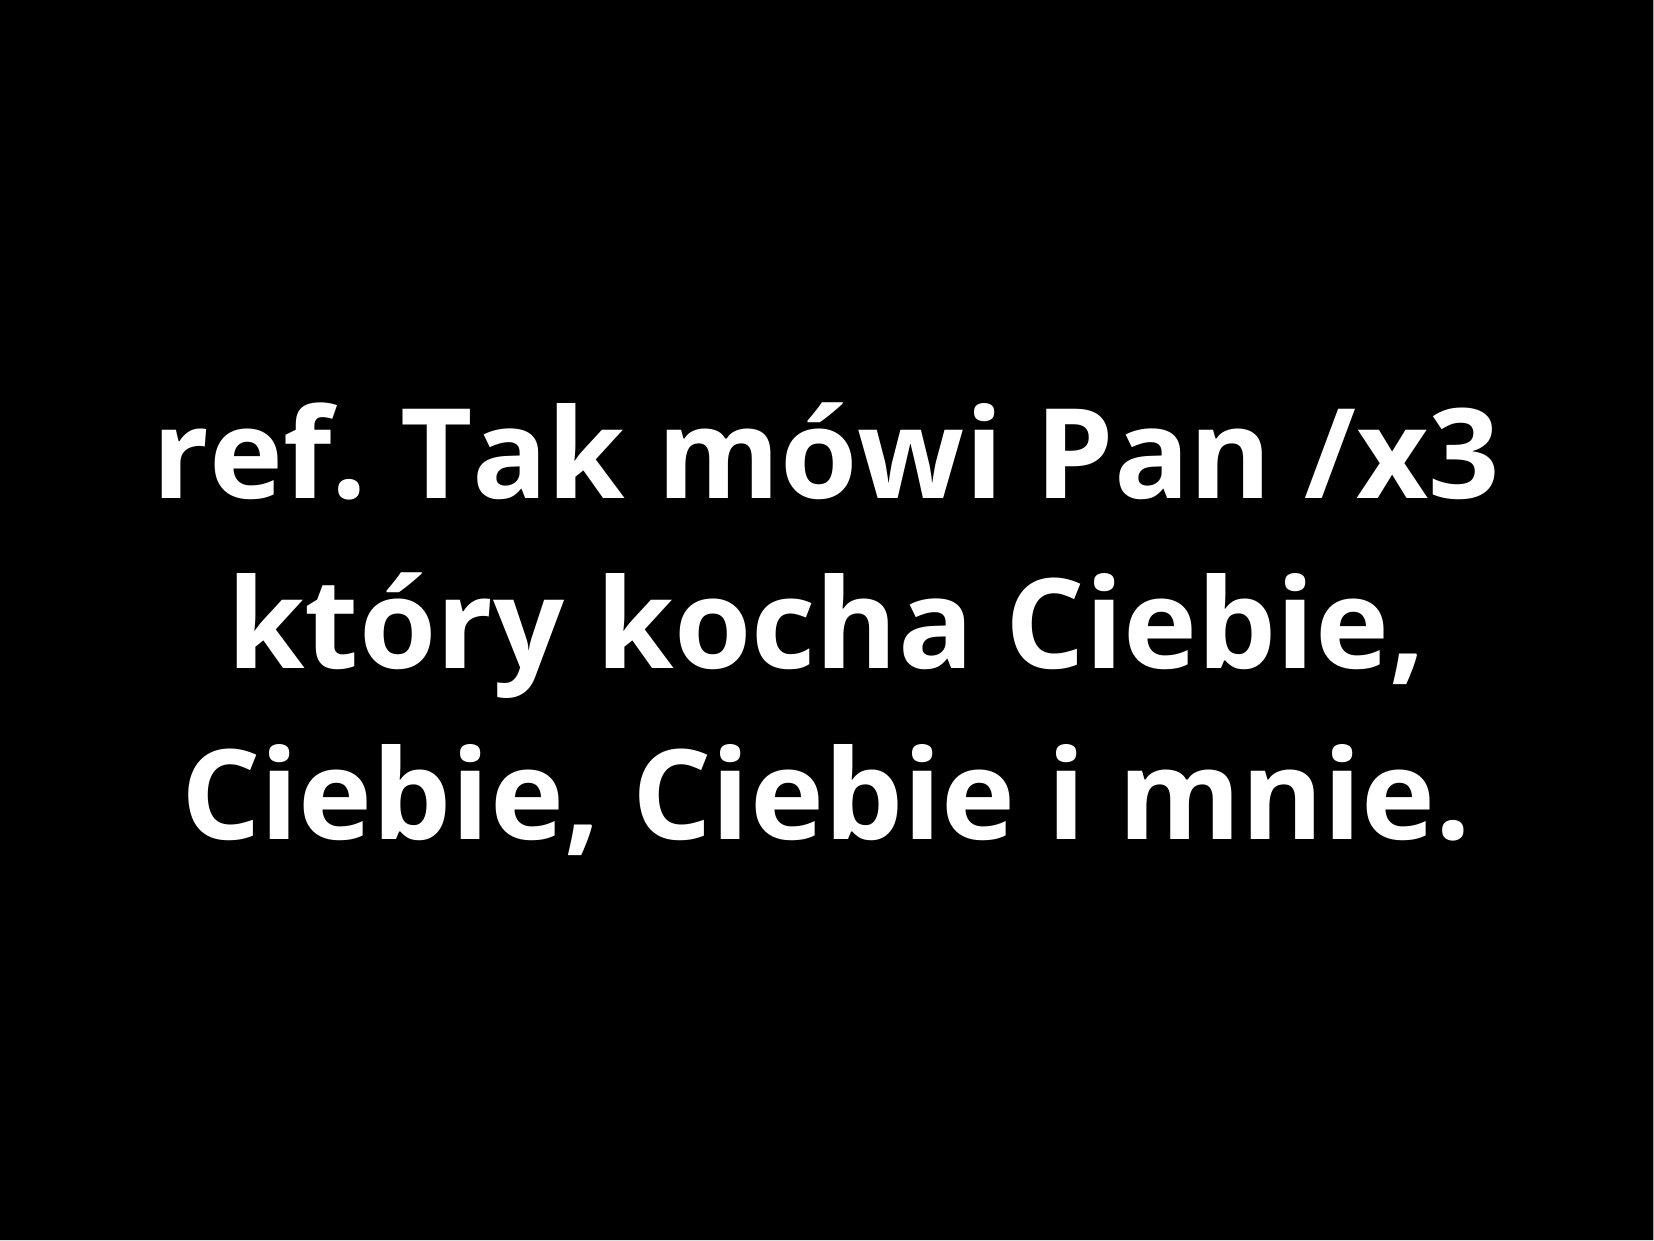

# ref. Tak mówi Pan /x3 który kocha Ciebie, Ciebie, Ciebie i mnie.